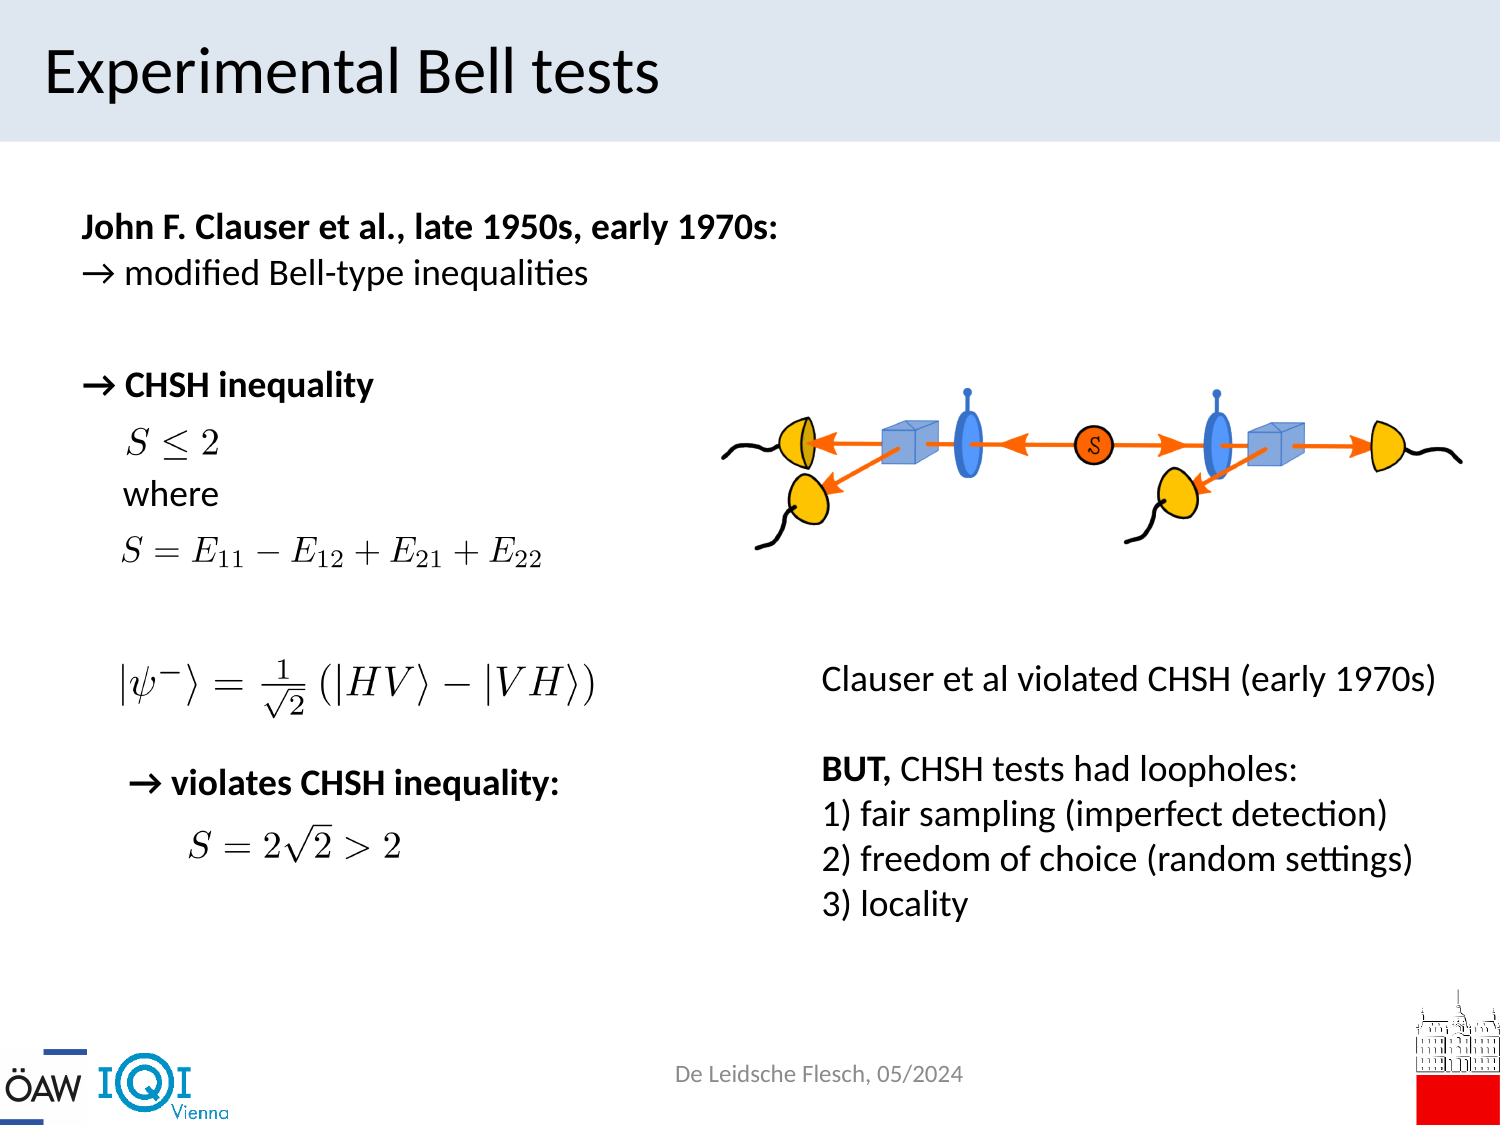

# Experimental Bell tests
John F. Clauser et al., late 1950s, early 1970s:
→ modified Bell-type inequalities
→ CHSH inequality
where
Clauser et al violated CHSH (early 1970s)
BUT, CHSH tests had loopholes:
1) fair sampling (imperfect detection)
2) freedom of choice (random settings)
3) locality
→ violates CHSH inequality:
De Leidsche Flesch, 05/2024